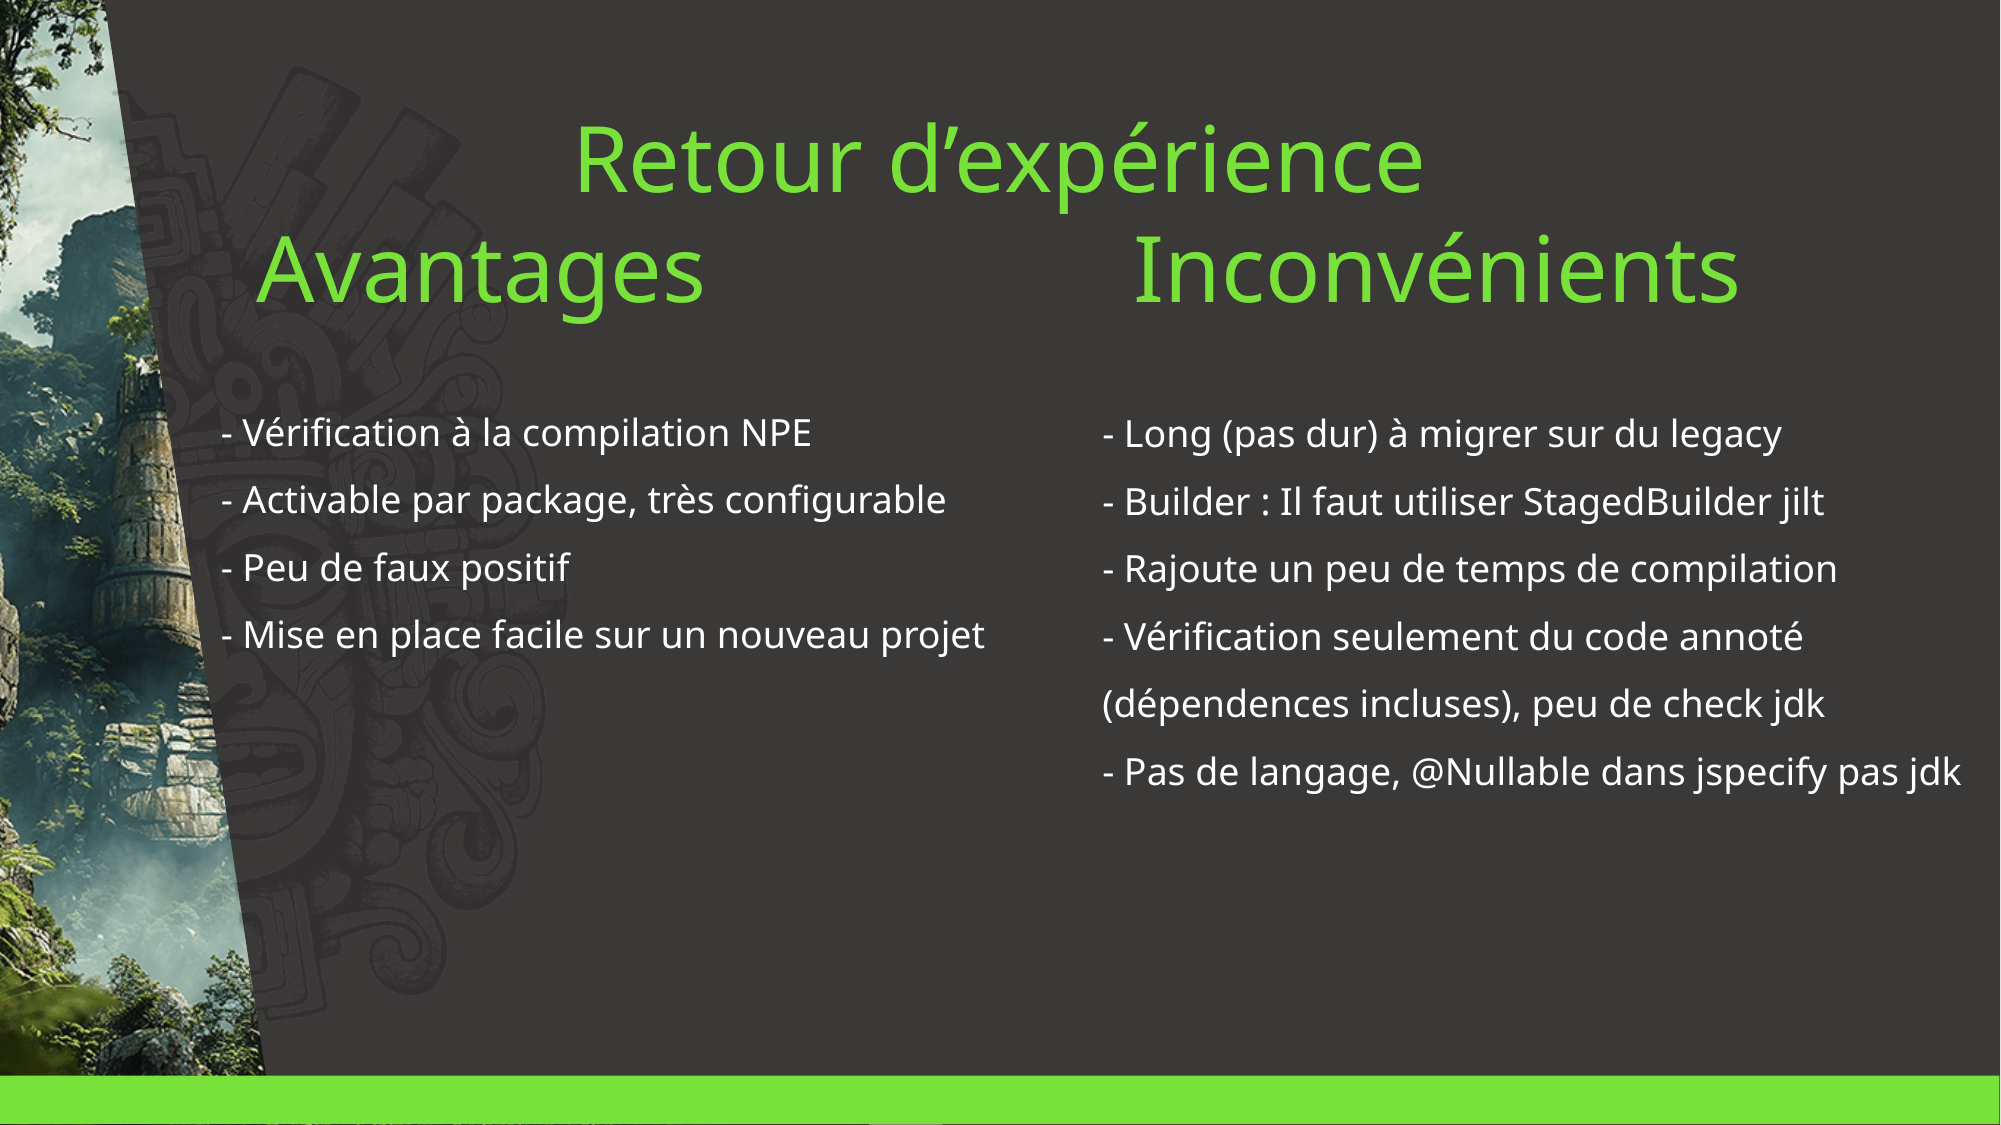

Retour d’expérience
Avantages Inconvénients
- Vérification à la compilation NPE
- Activable par package, très configurable
- Peu de faux positif
- Mise en place facile sur un nouveau projet
- Long (pas dur) à migrer sur du legacy
- Builder : Il faut utiliser StagedBuilder jilt
- Rajoute un peu de temps de compilation
- Vérification seulement du code annoté (dépendences incluses), peu de check jdk
- Pas de langage, @Nullable dans jspecify pas jdk